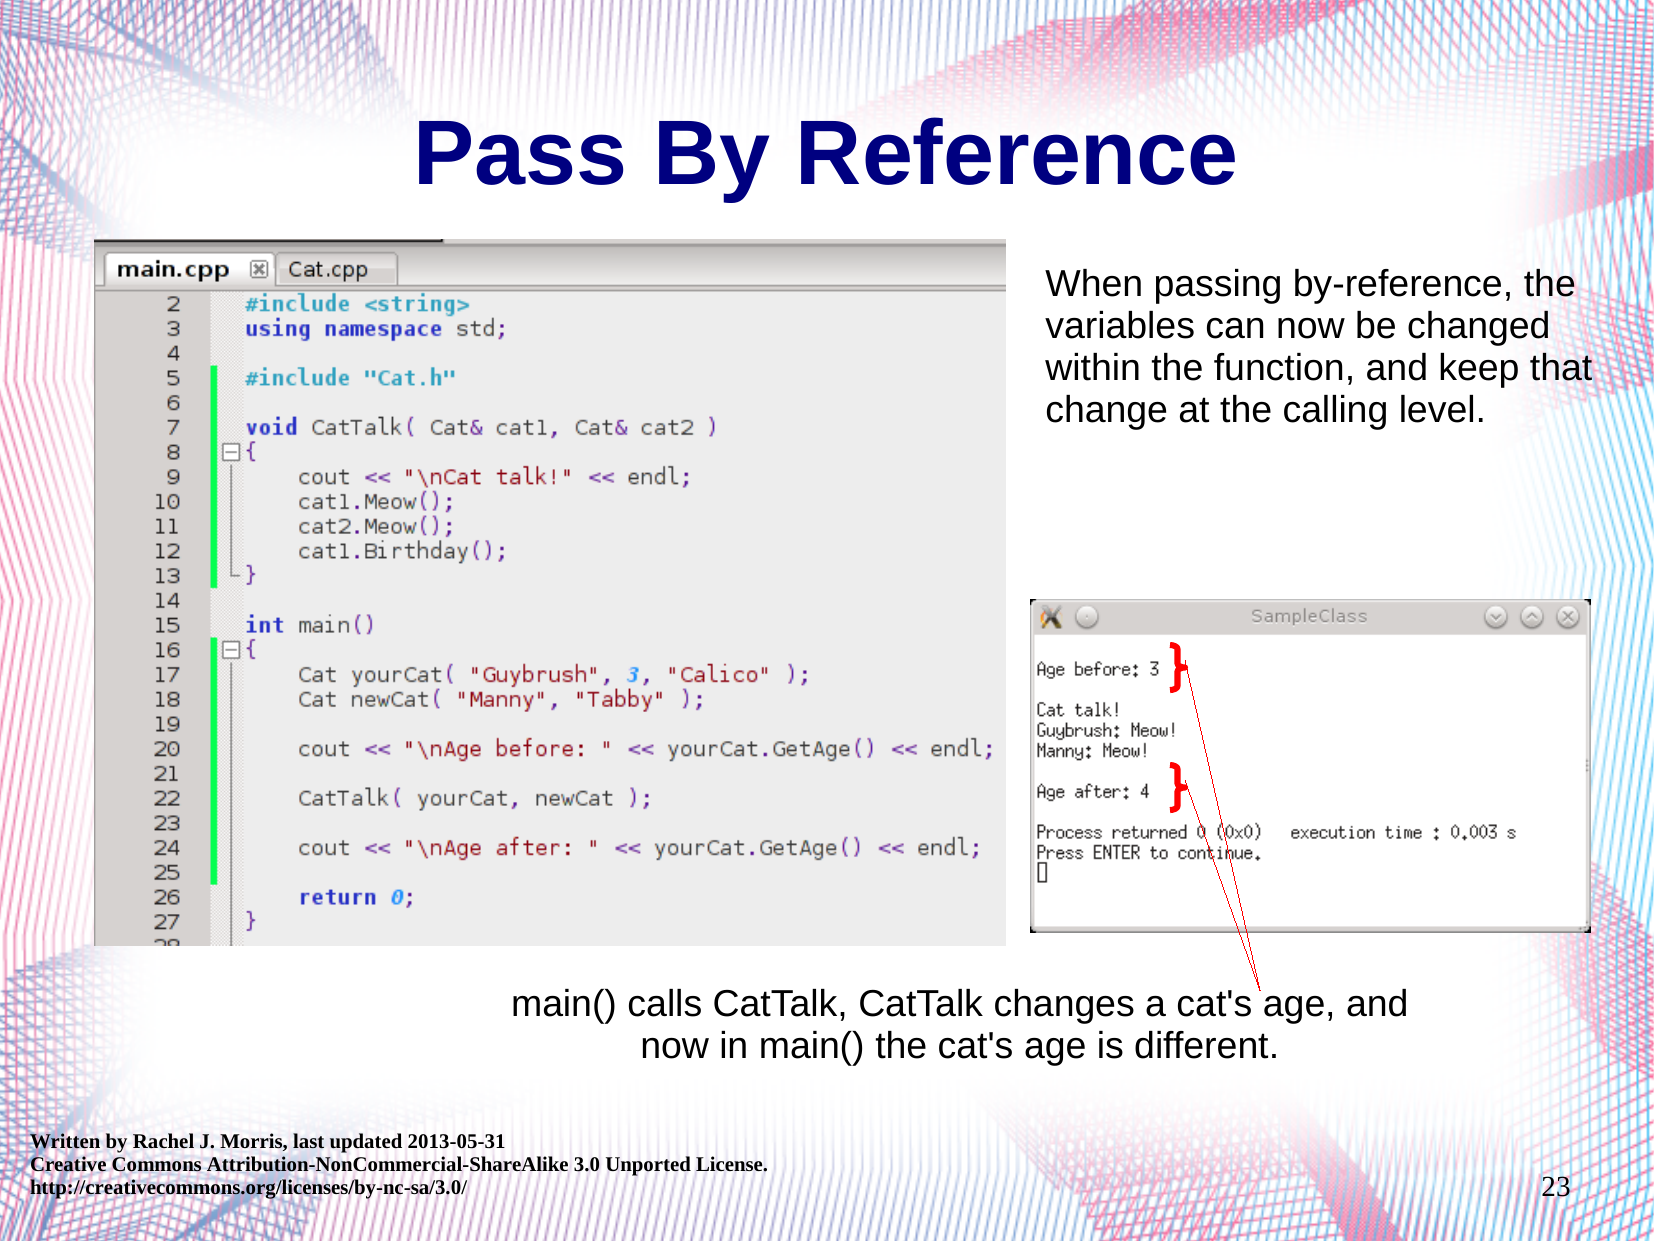

# Pass By Reference
When passing by-reference, the variables can now be changed within the function, and keep that change at the calling level.
main() calls CatTalk, CatTalk changes a cat's age, and now in main() the cat's age is different.
23